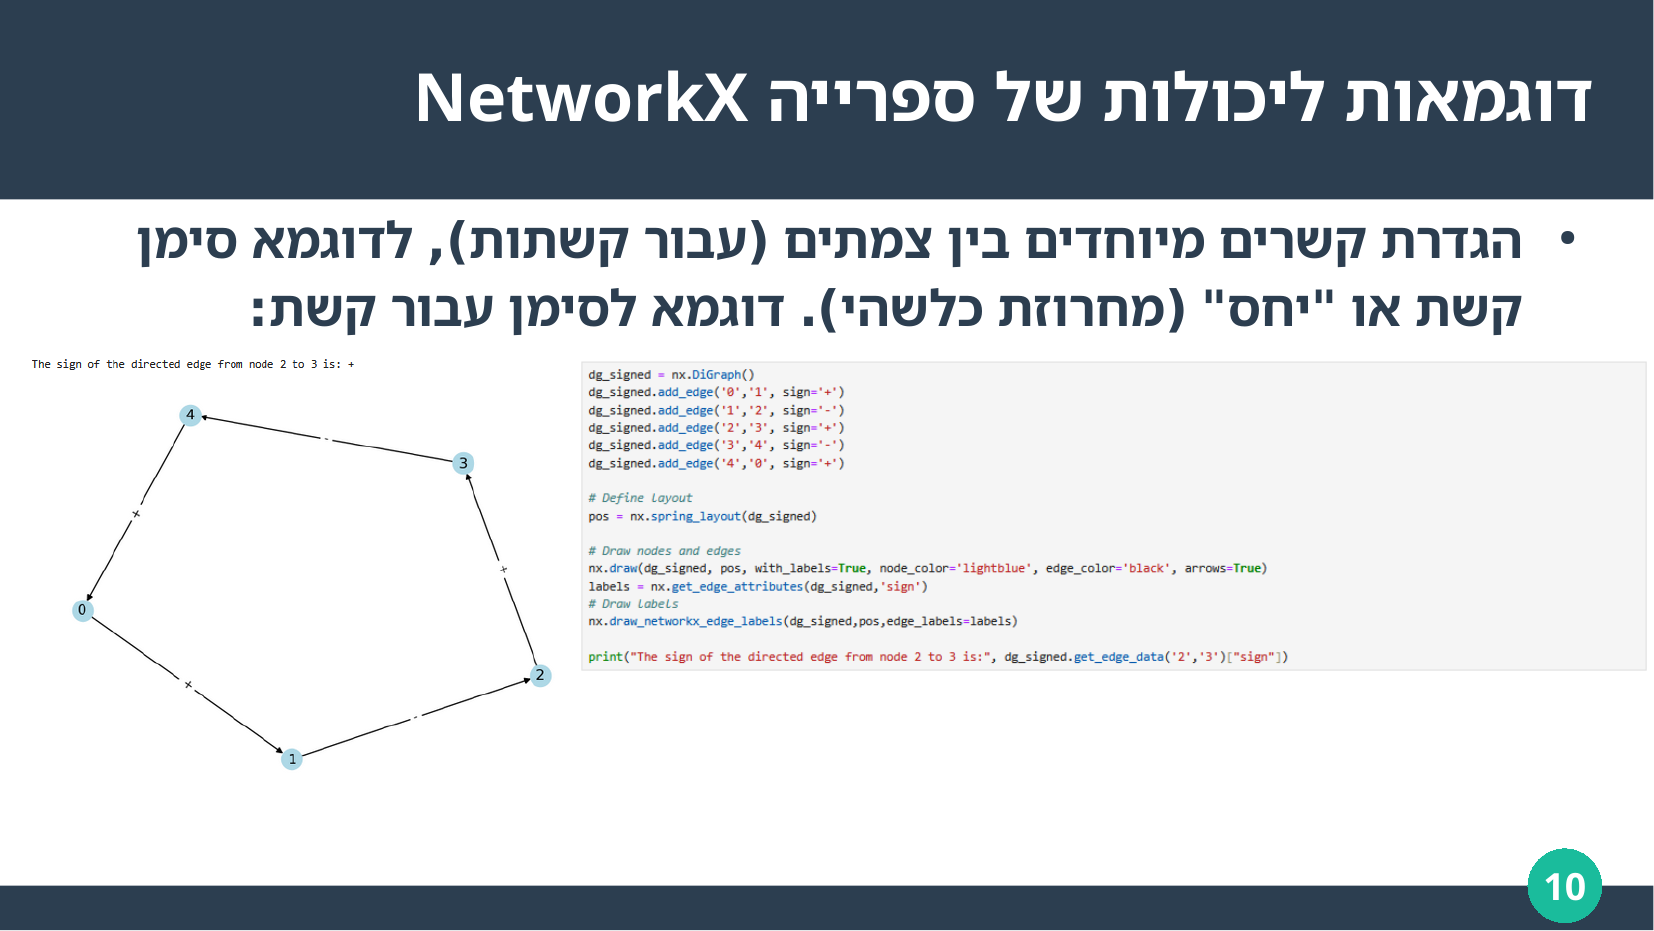

# דוגמאות ליכולות של ספרייה NetworkX
הגדרת קשרים מיוחדים בין צמתים (עבור קשתות), לדוגמא סימן קשת או "יחס" (מחרוזת כלשהי). דוגמא לסימן עבור קשת:
10